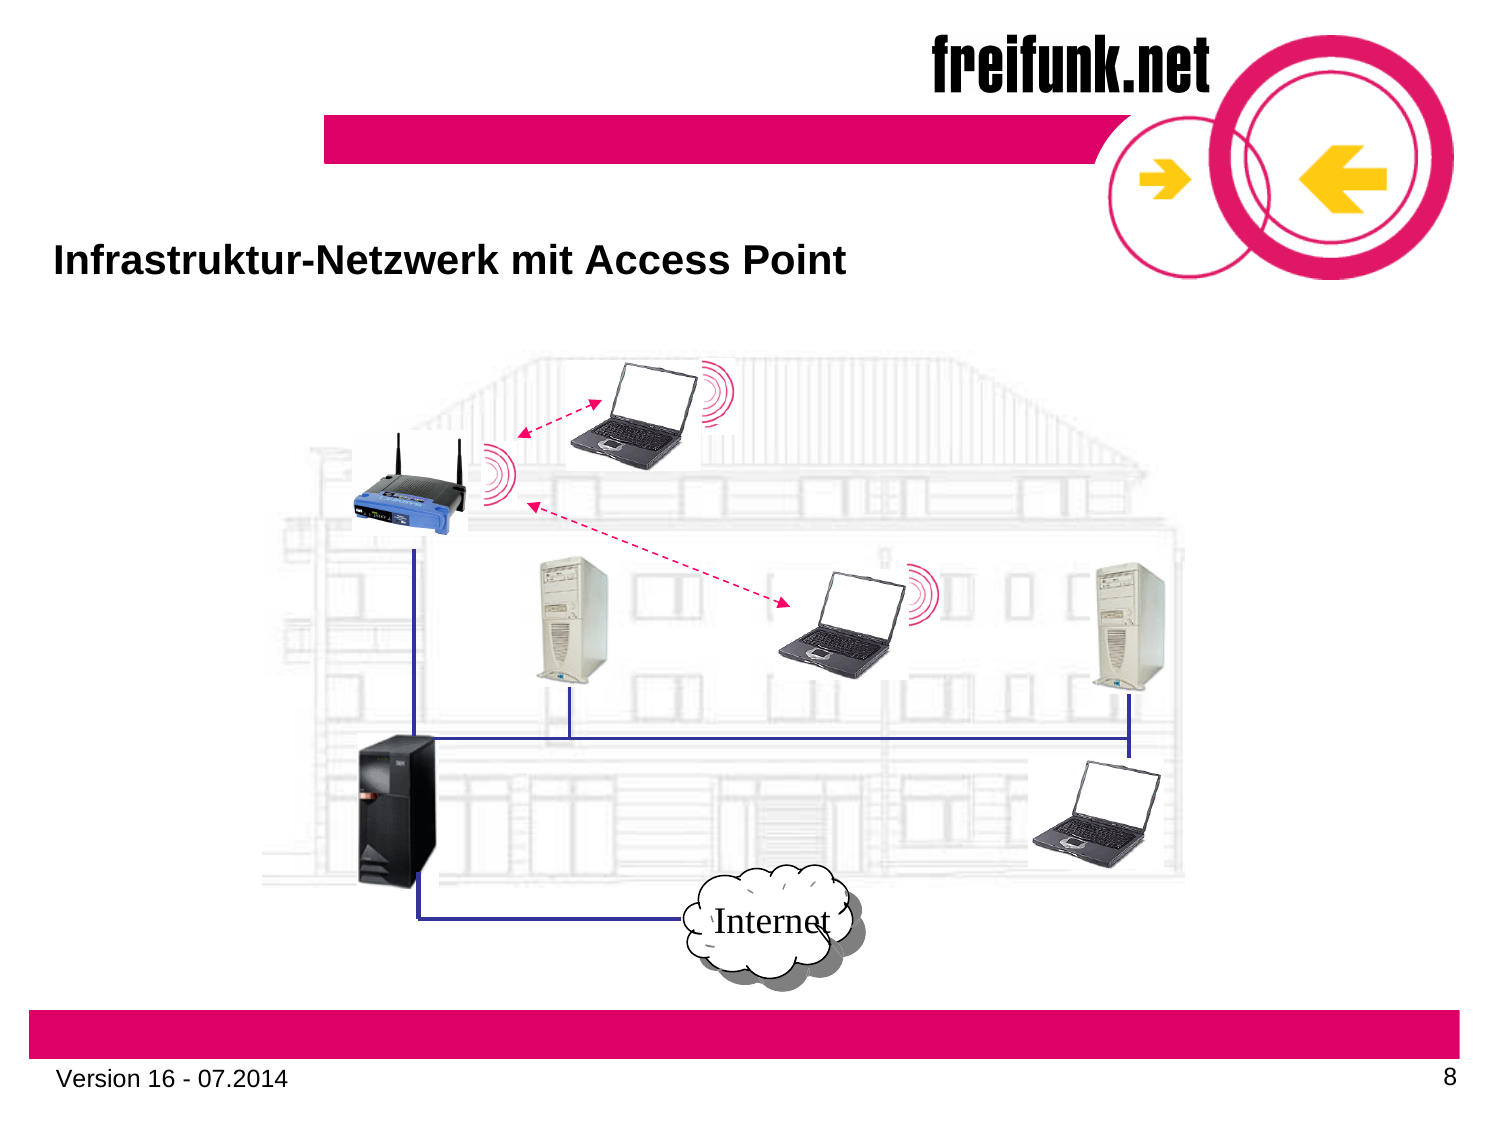

Infrastruktur-Netzwerk mit Access Point
Internet
8
Version 16 - 07.2014